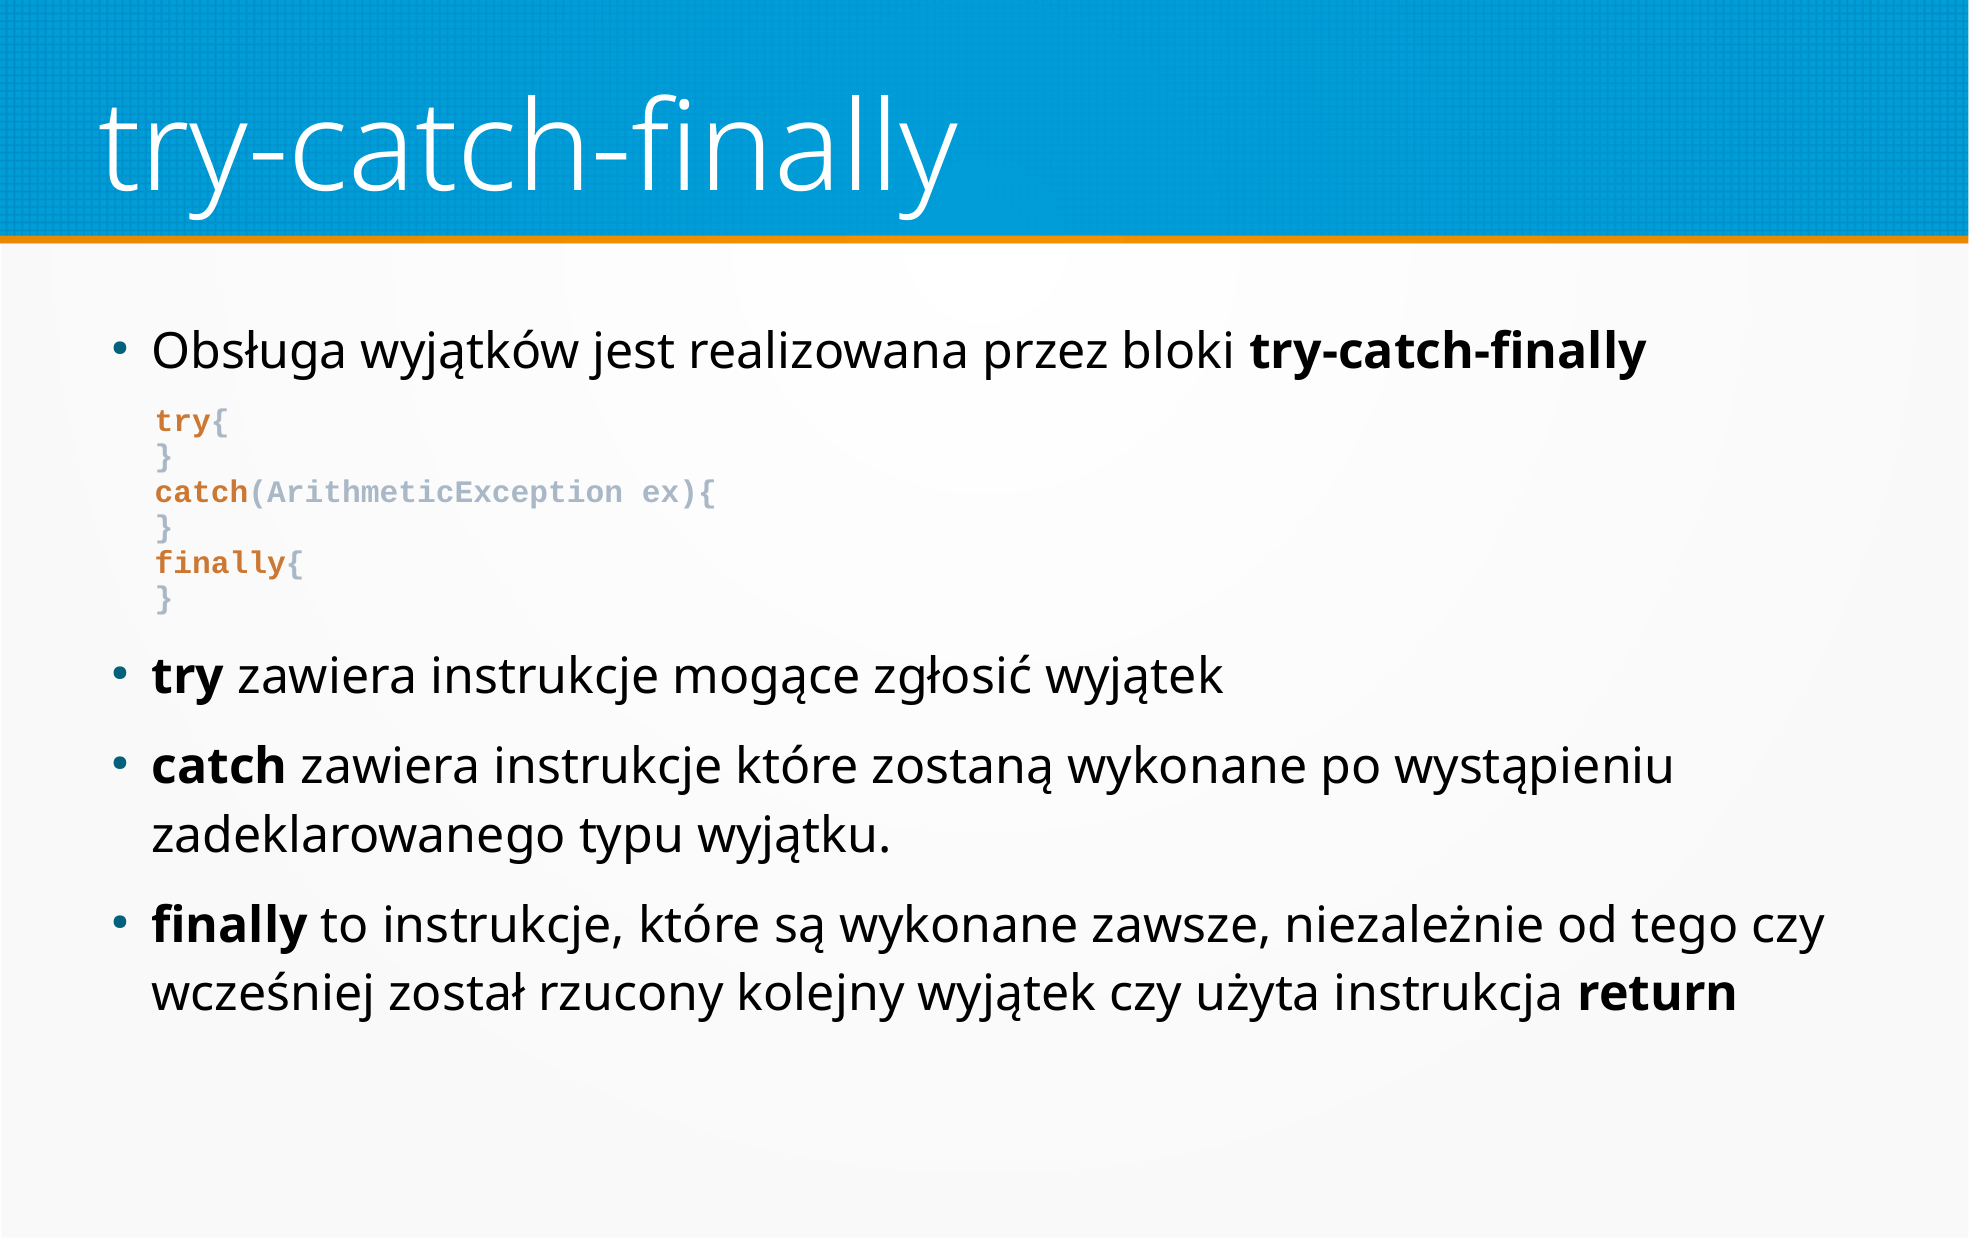

# try-catch-finally
Obsługa wyjątków jest realizowana przez bloki try-catch-finally
 try{
 }
 catch(ArithmeticException ex){
 }
 finally{
 }
try zawiera instrukcje mogące zgłosić wyjątek
catch zawiera instrukcje które zostaną wykonane po wystąpieniu zadeklarowanego typu wyjątku.
finally to instrukcje, które są wykonane zawsze, niezależnie od tego czy wcześniej został rzucony kolejny wyjątek czy użyta instrukcja return